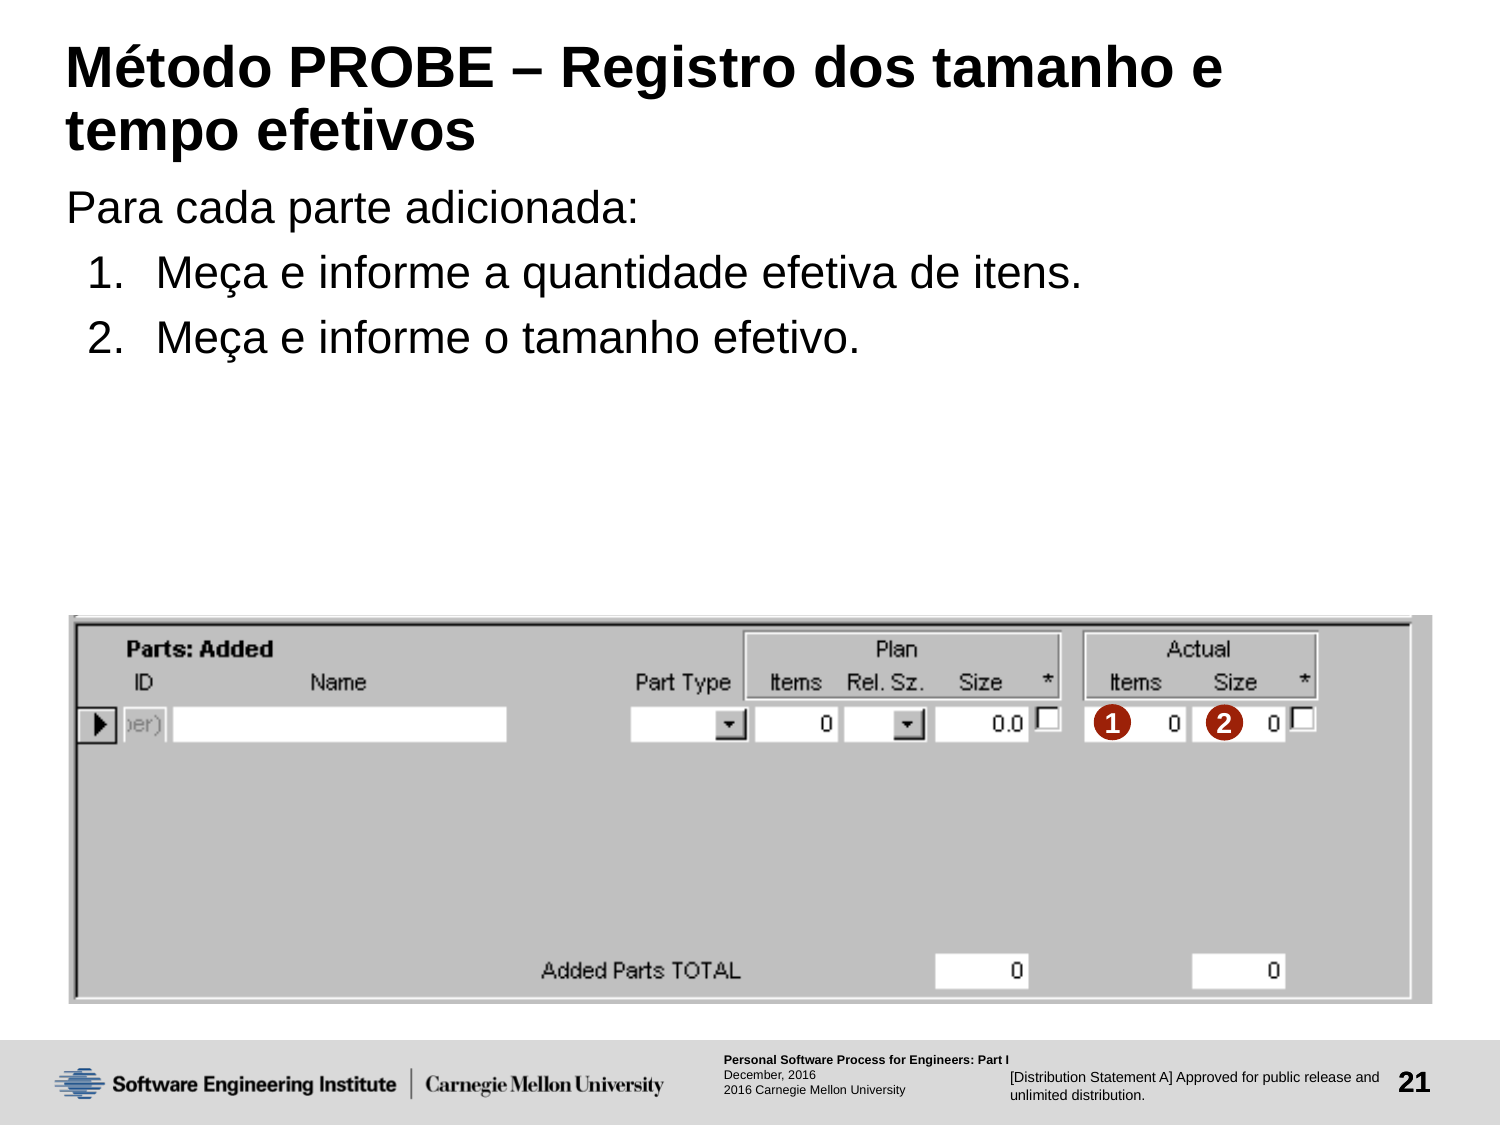

# Método PROBE – Registro dos tamanho e tempo efetivos
Para cada parte adicionada:
Meça e informe a quantidade efetiva de itens.
Meça e informe o tamanho efetivo.